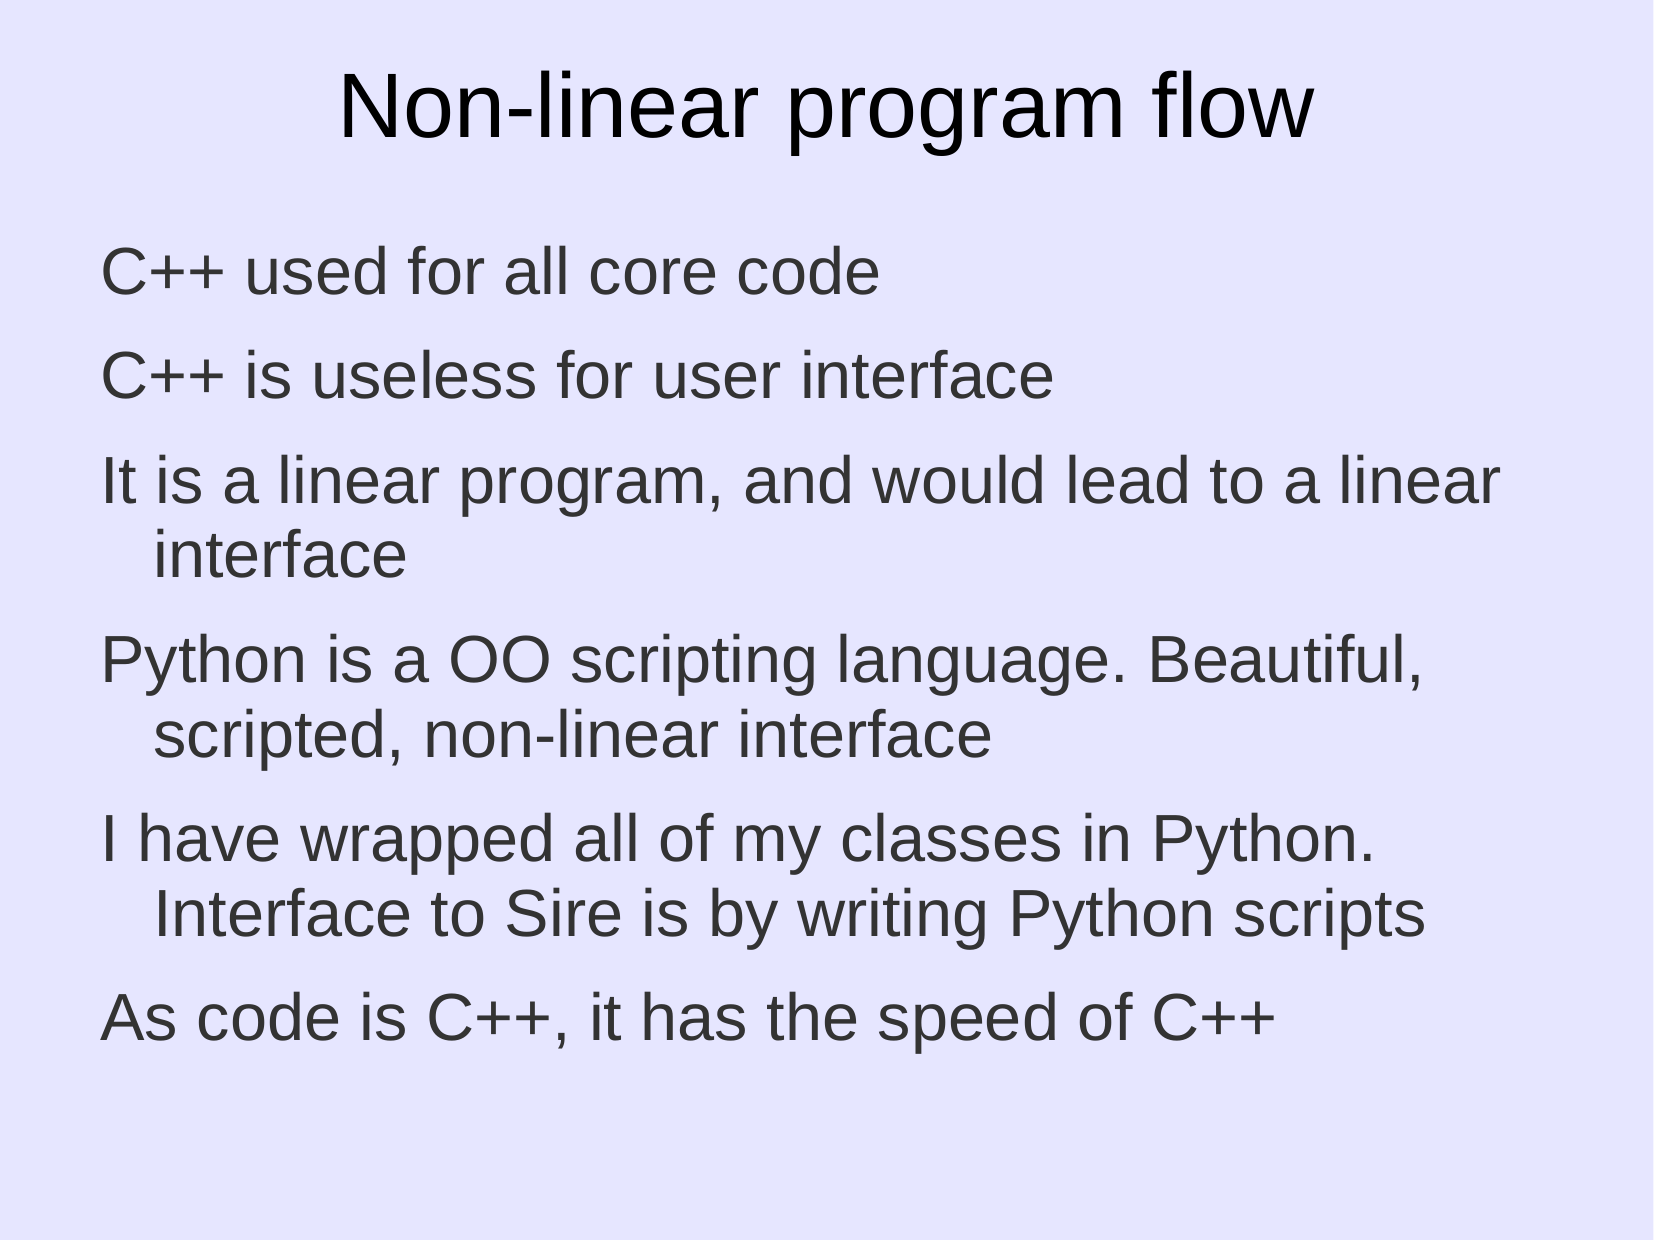

# Non-linear program flow
C++ used for all core code
C++ is useless for user interface
It is a linear program, and would lead to a linear interface
Python is a OO scripting language. Beautiful, scripted, non-linear interface
I have wrapped all of my classes in Python. Interface to Sire is by writing Python scripts
As code is C++, it has the speed of C++